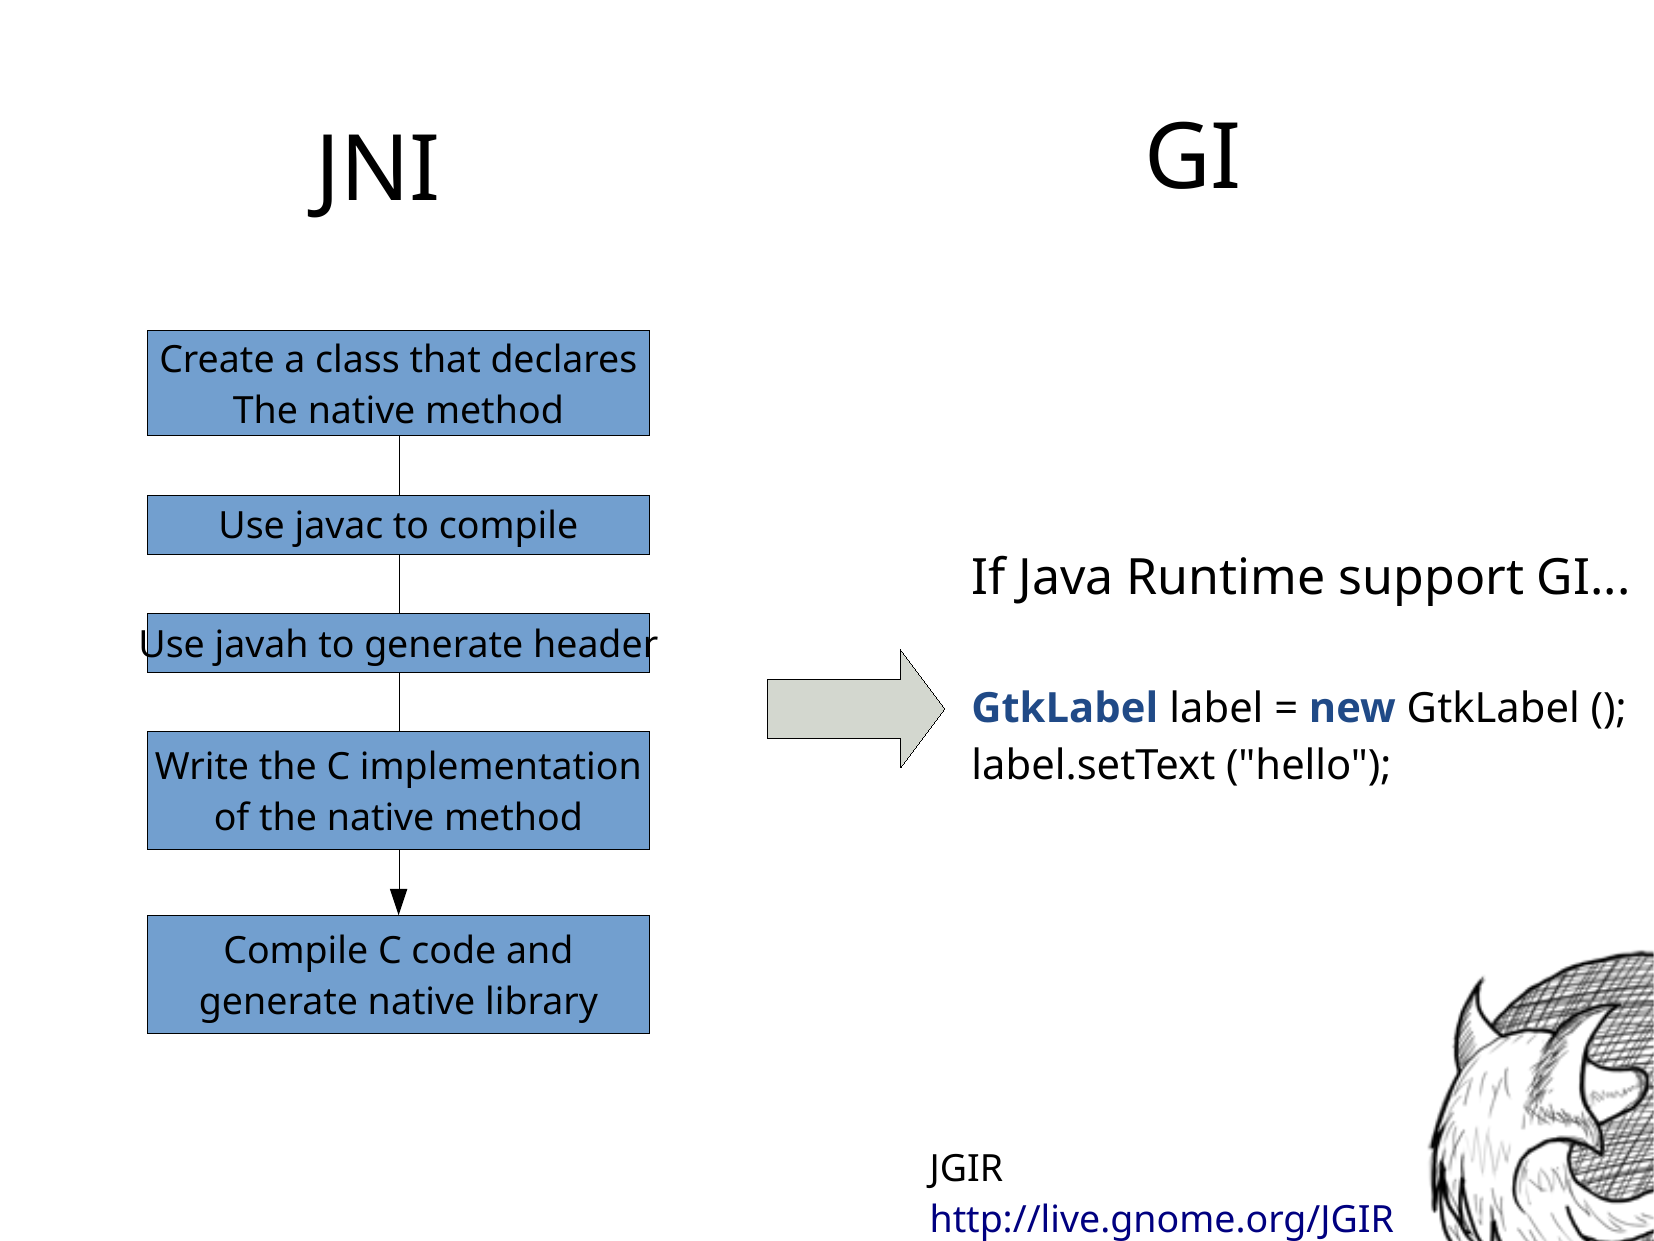

GI
If Java Runtime support GI...
GtkLabel label = new GtkLabel ();
label.setText ("hello");
# JNI
Create a class that declares
The native method
Use javac to compile
Use javah to generate header
Write the C implementation
of the native method
Compile C code and
generate native library
JGIR
http://live.gnome.org/JGIR